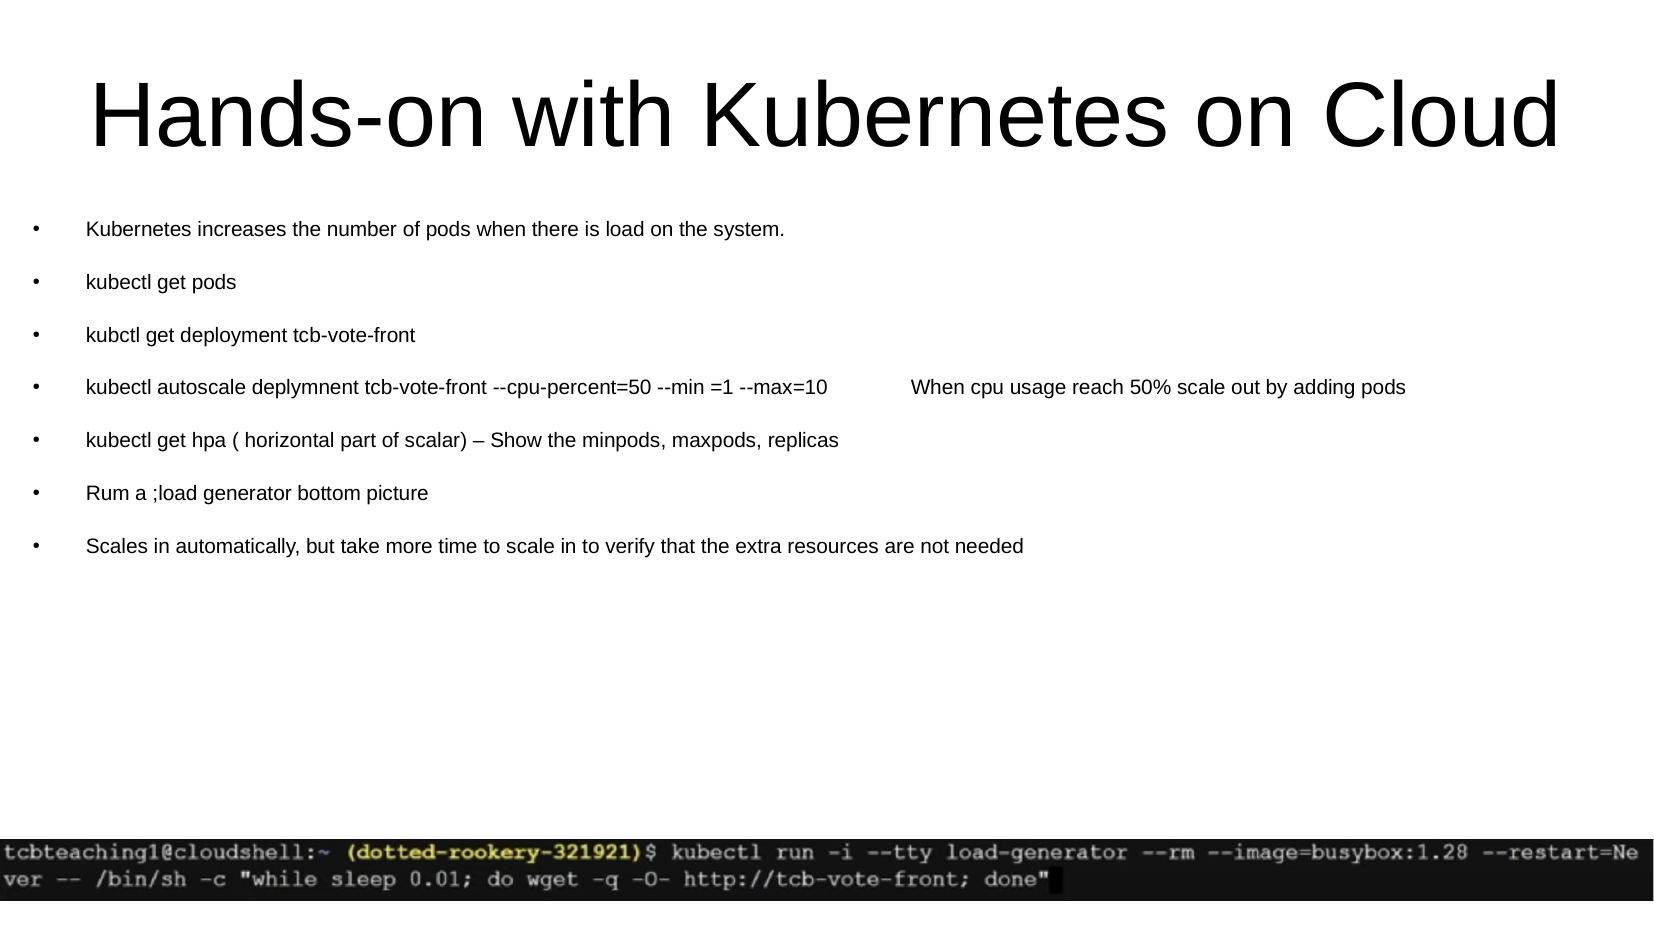

# Hands-on with Kubernetes on Cloud
Kubernetes increases the number of pods when there is load on the system.
kubectl get pods
kubctl get deployment tcb-vote-front
kubectl autoscale deplymnent tcb-vote-front --cpu-percent=50 --min =1 --max=10		When cpu usage reach 50% scale out by adding pods
kubectl get hpa ( horizontal part of scalar) – Show the minpods, maxpods, replicas
Rum a ;load generator bottom picture
Scales in automatically, but take more time to scale in to verify that the extra resources are not needed